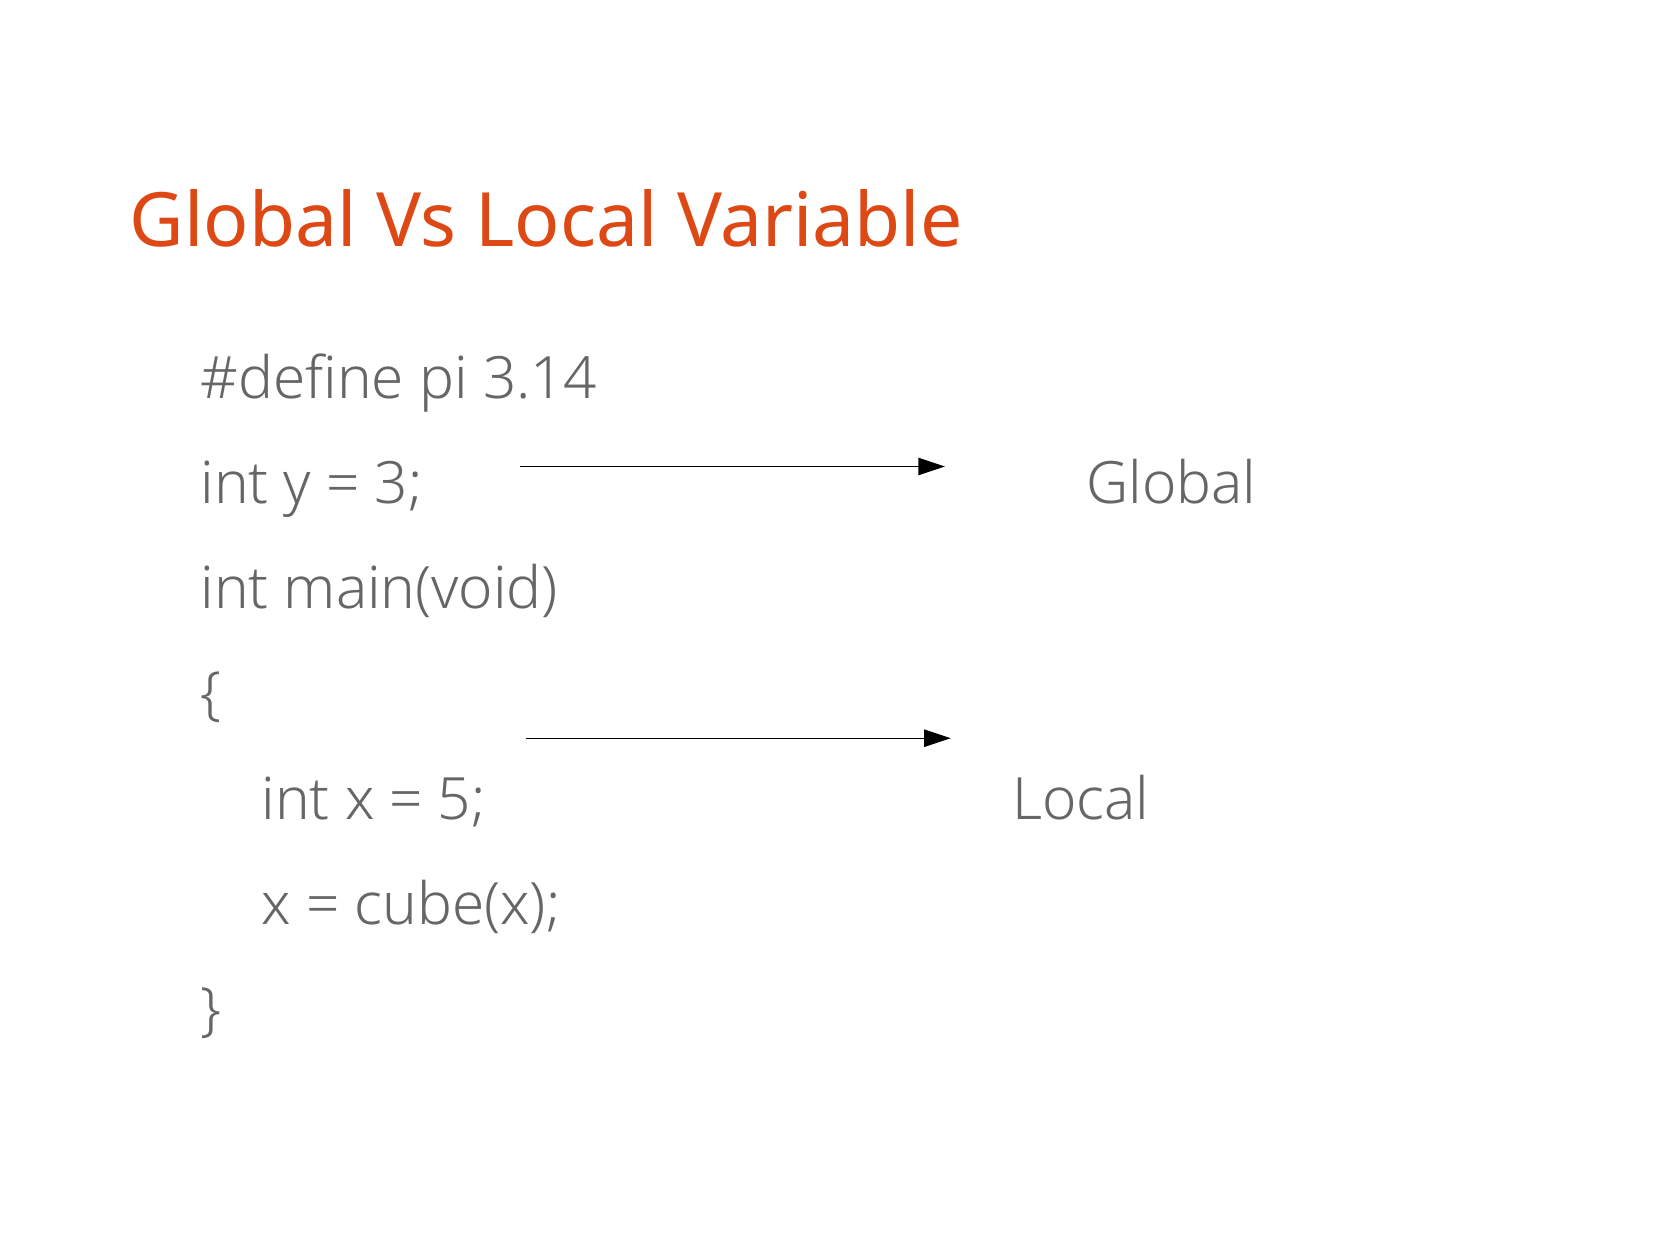

# Global Vs Local Variable
#define pi 3.14
int y = 3;									Global
int main(void)
{
 int x = 5;								Local
 x = cube(x);
}